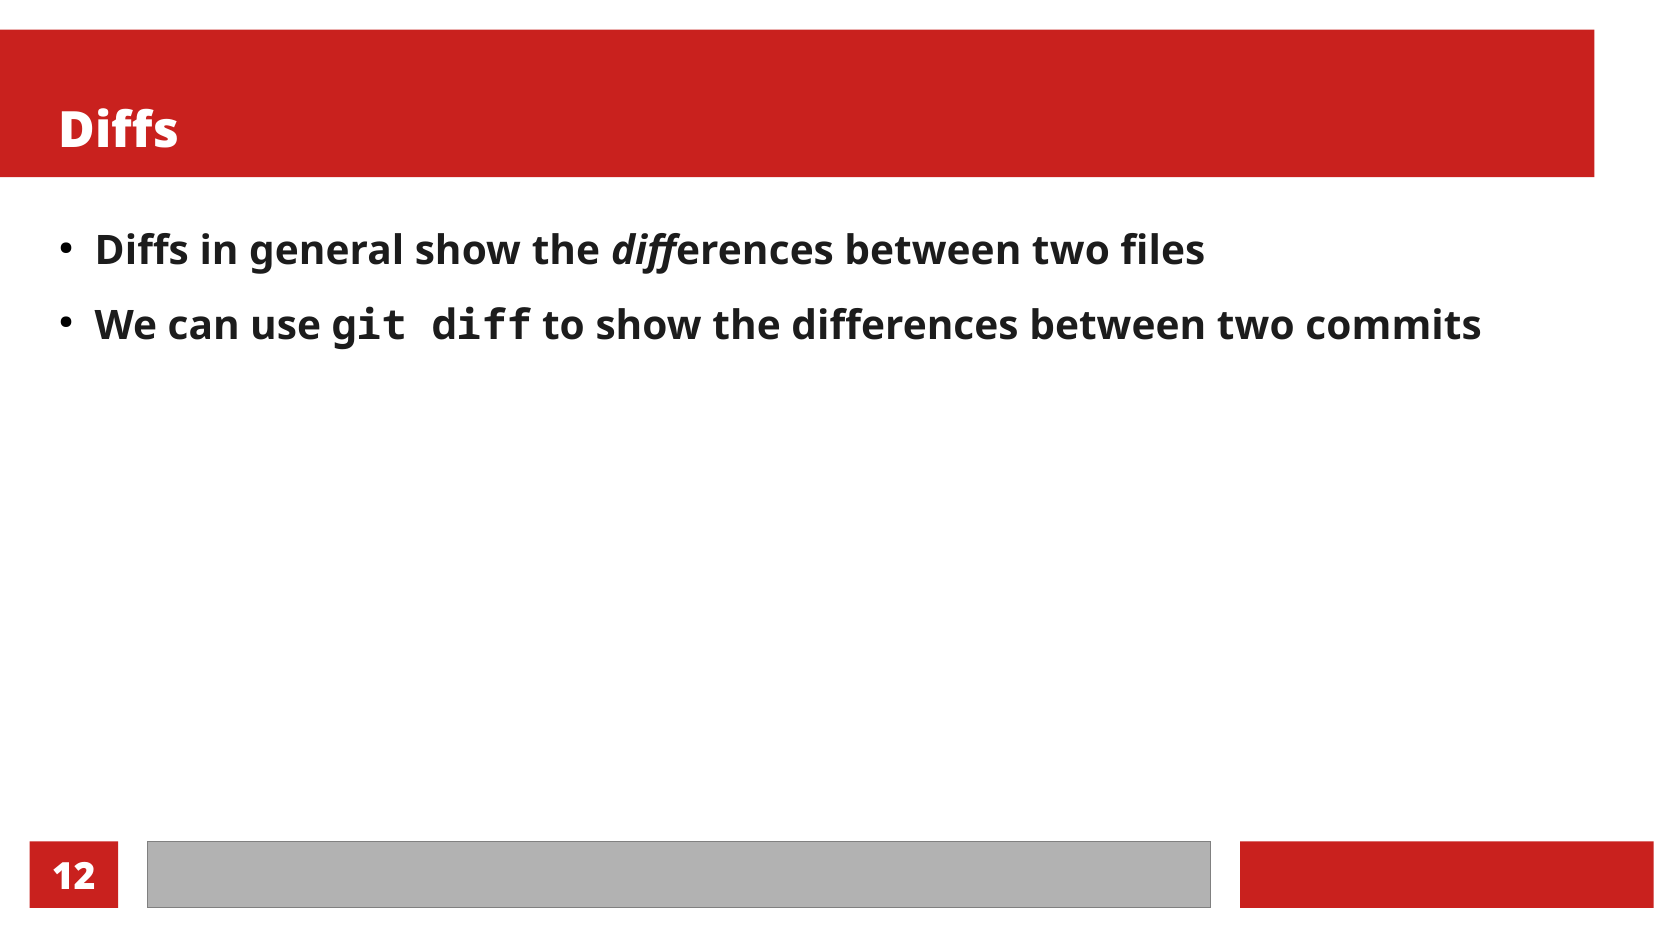

# Diffs
Diffs in general show the differences between two files
We can use git diff to show the differences between two commits
12